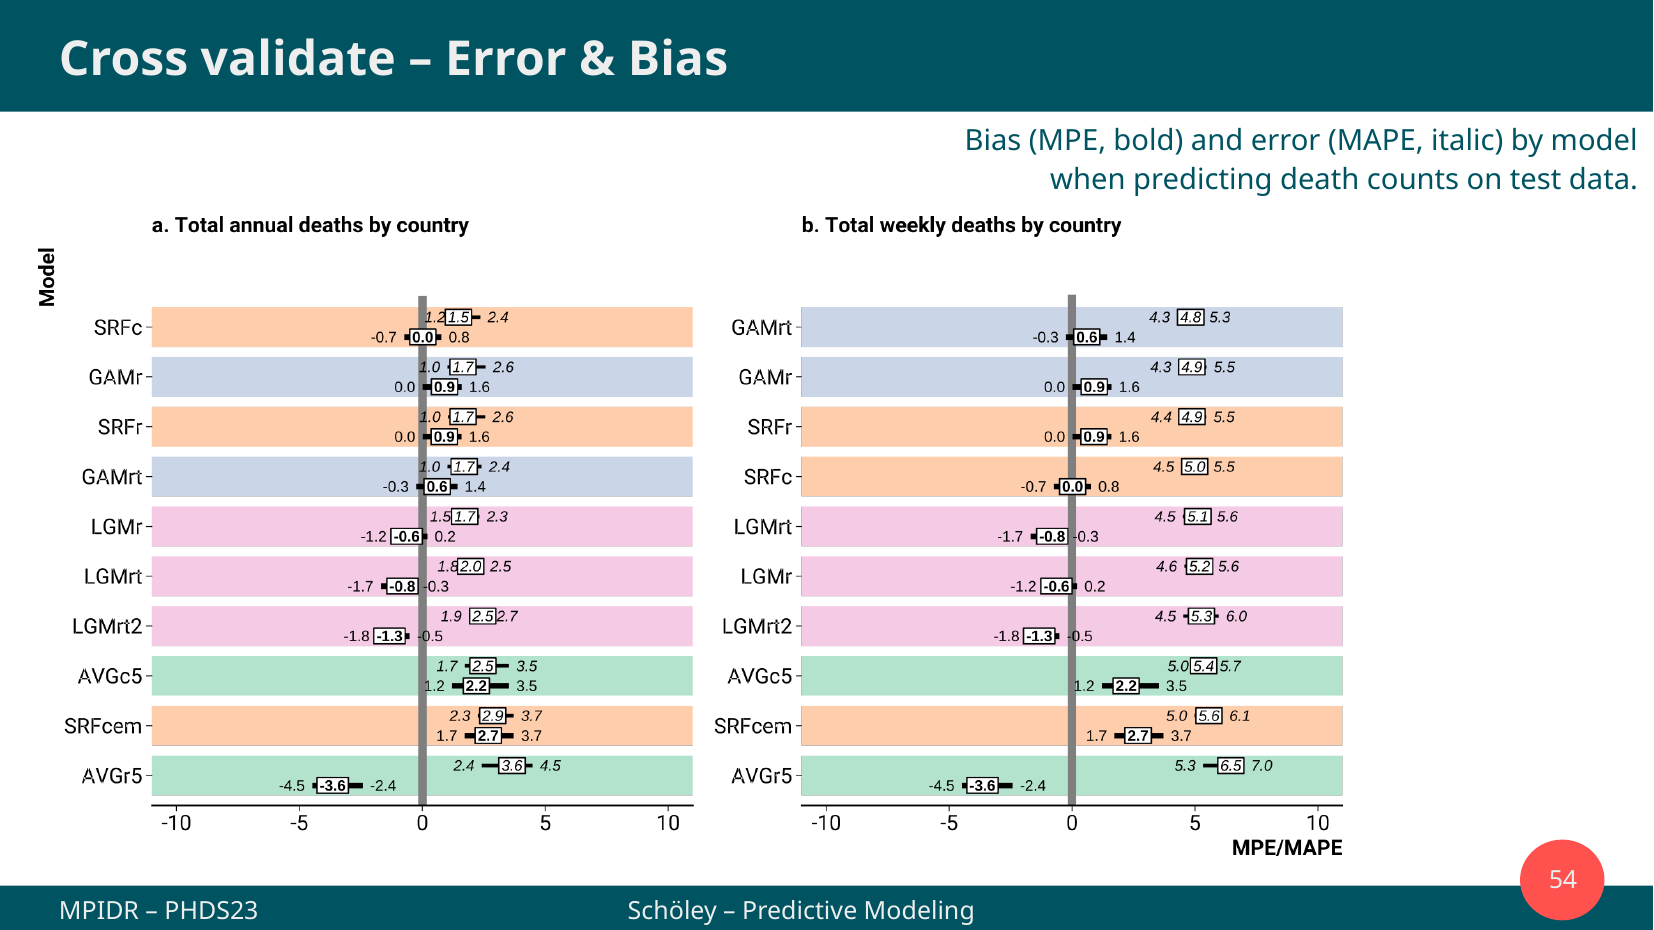

# Cross validate – Error & Bias
Bias (MPE, bold) and error (MAPE, italic) by model when predicting death counts on test data.
54
MPIDR – PHDS23
Schöley – Predictive Modeling